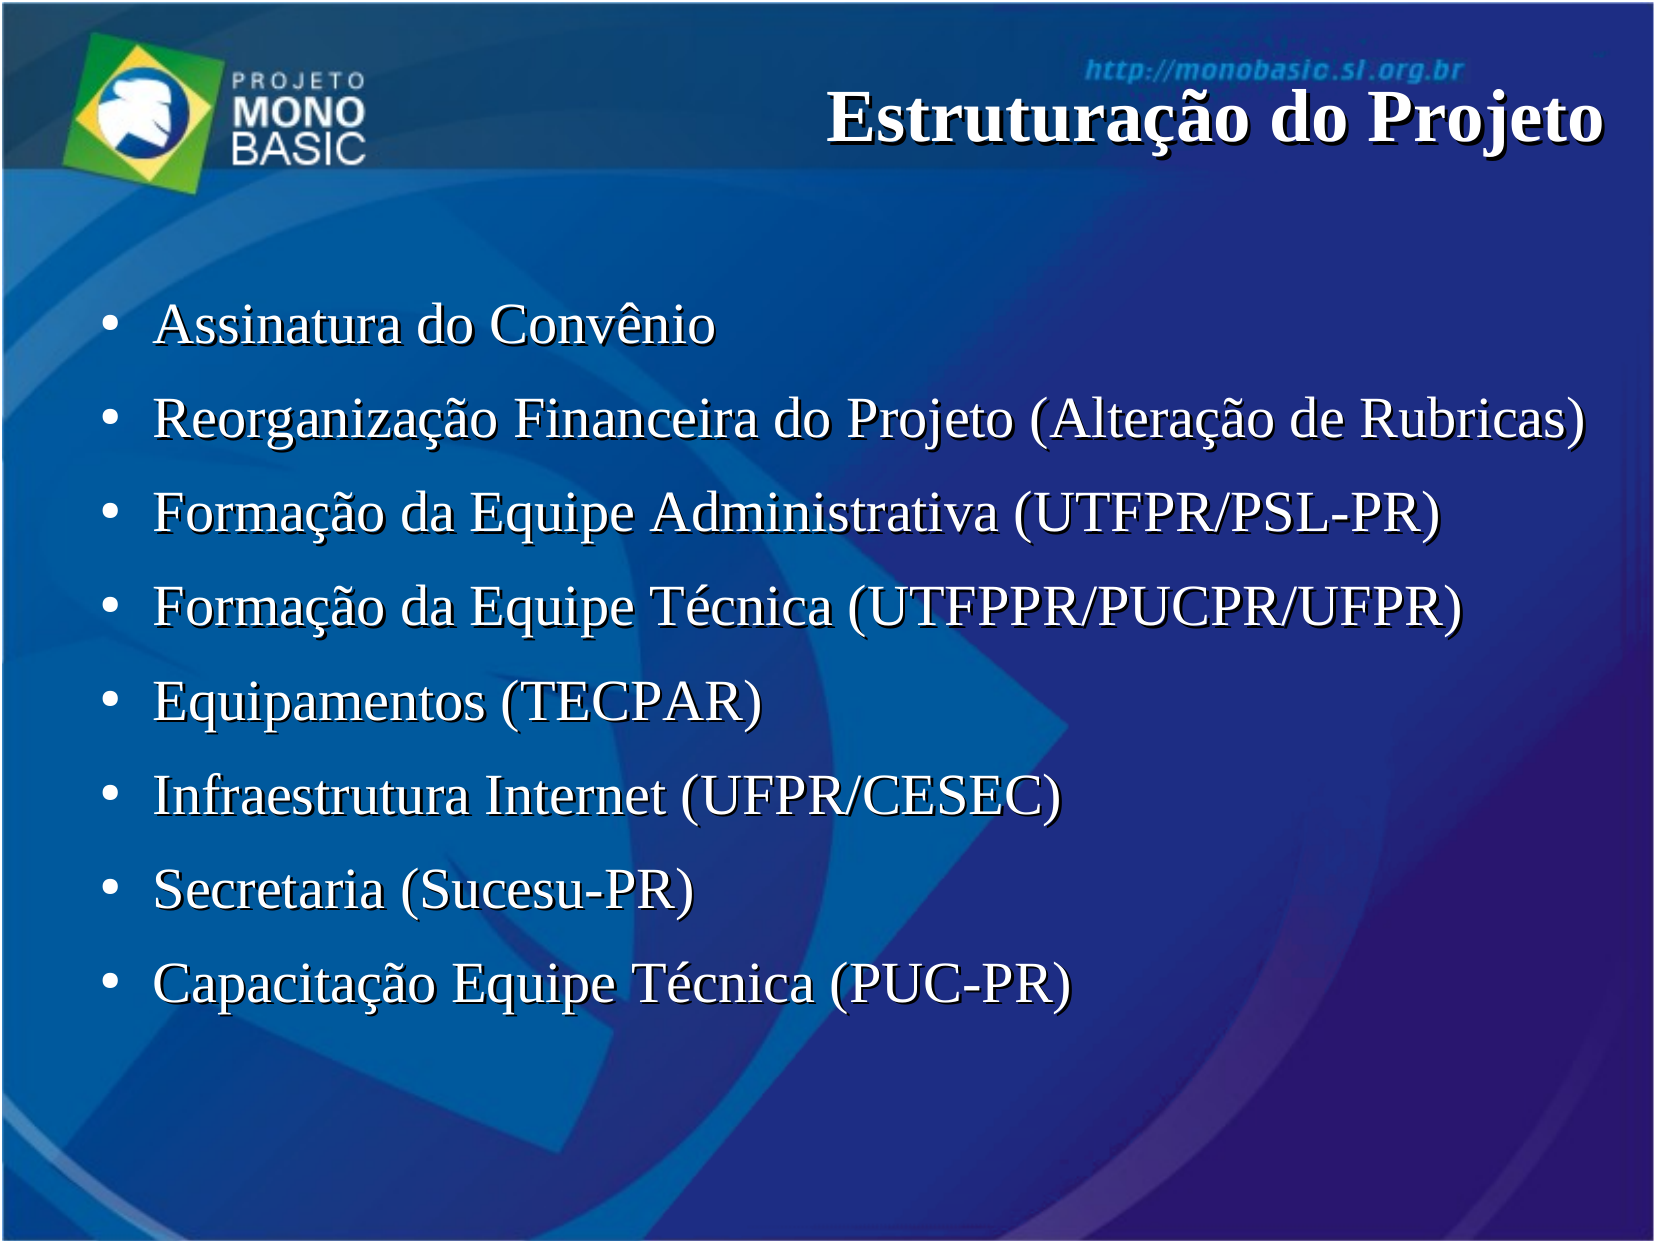

Estruturação do Projeto
# Assinatura do Convênio
Reorganização Financeira do Projeto (Alteração de Rubricas)
Formação da Equipe Administrativa (UTFPR/PSL-PR)
Formação da Equipe Técnica (UTFPPR/PUCPR/UFPR)
Equipamentos (TECPAR)
Infraestrutura Internet (UFPR/CESEC)
Secretaria (Sucesu-PR)
Capacitação Equipe Técnica (PUC-PR)